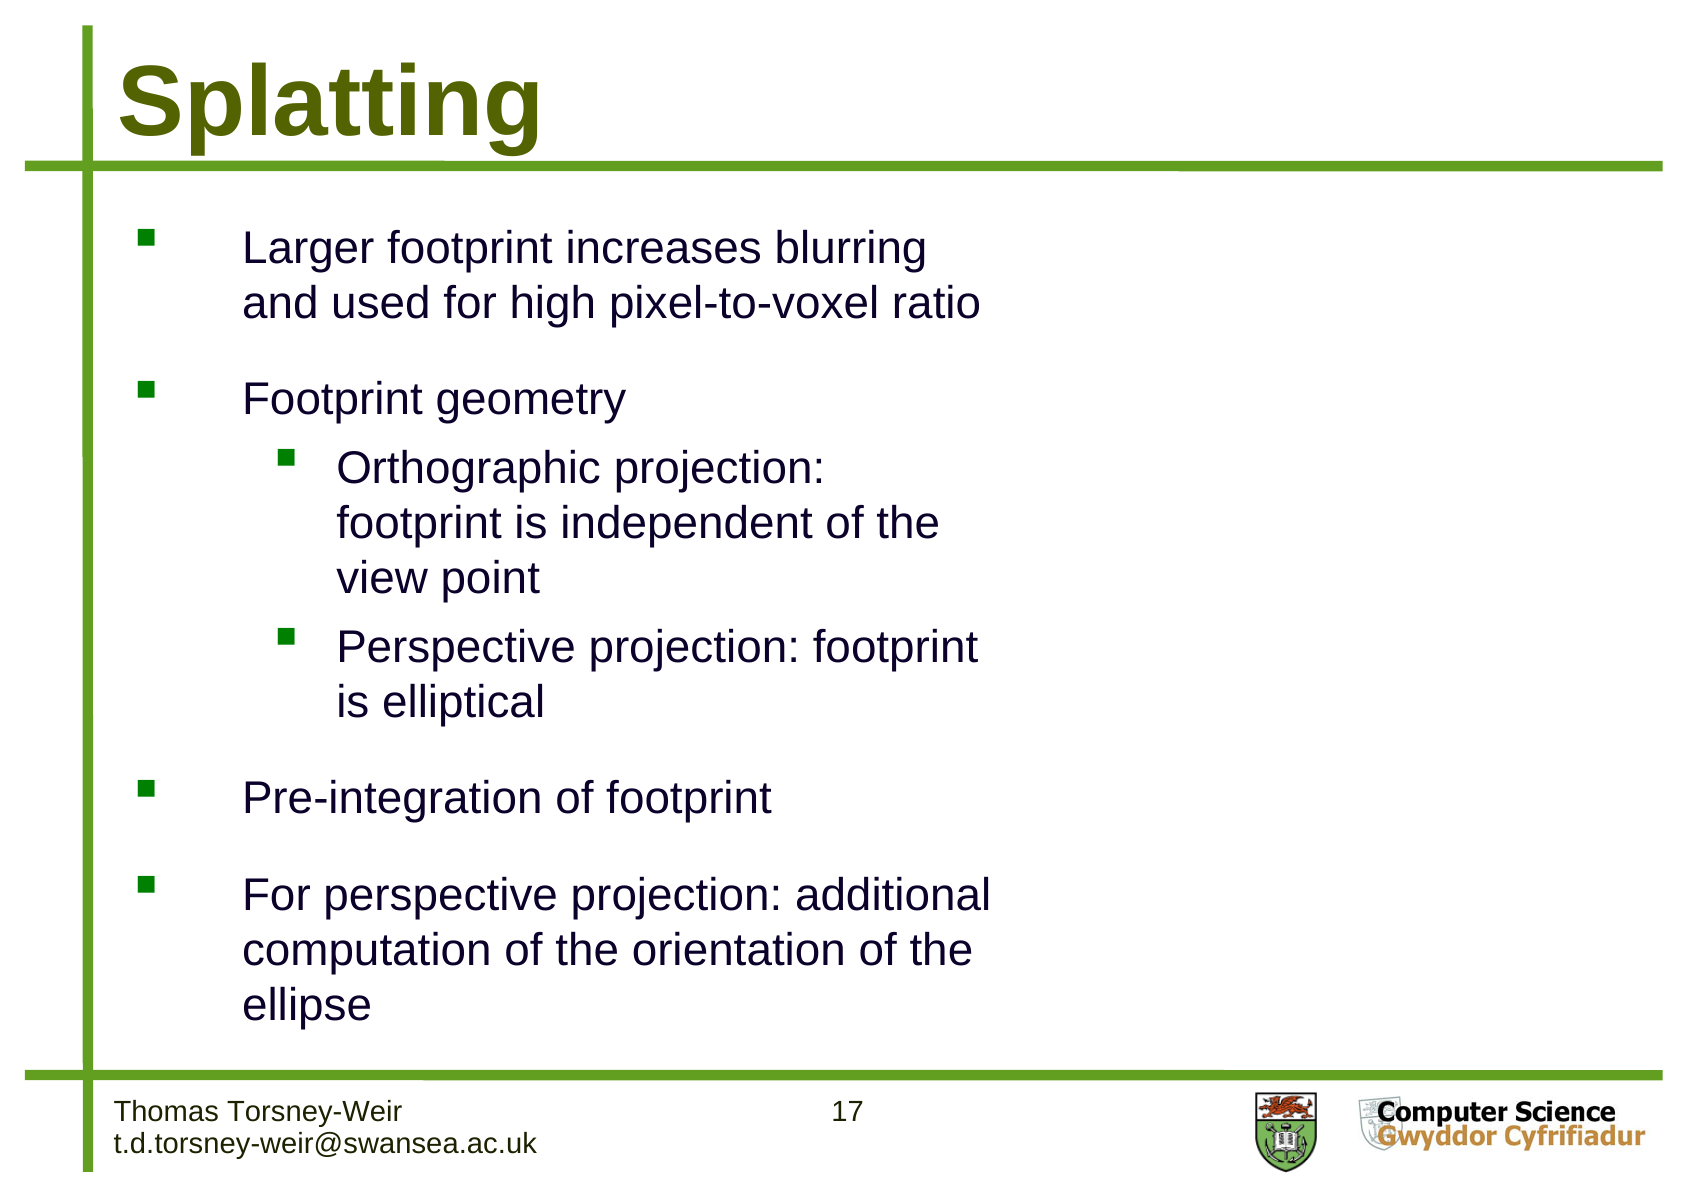

# Splatting
Larger footprint increases blurring and used for high pixel-to-voxel ratio
Footprint geometry
Orthographic projection: footprint is independent of the view point
Perspective projection: footprint is elliptical
Pre-integration of footprint
For perspective projection: additional computation of the orientation of the ellipse